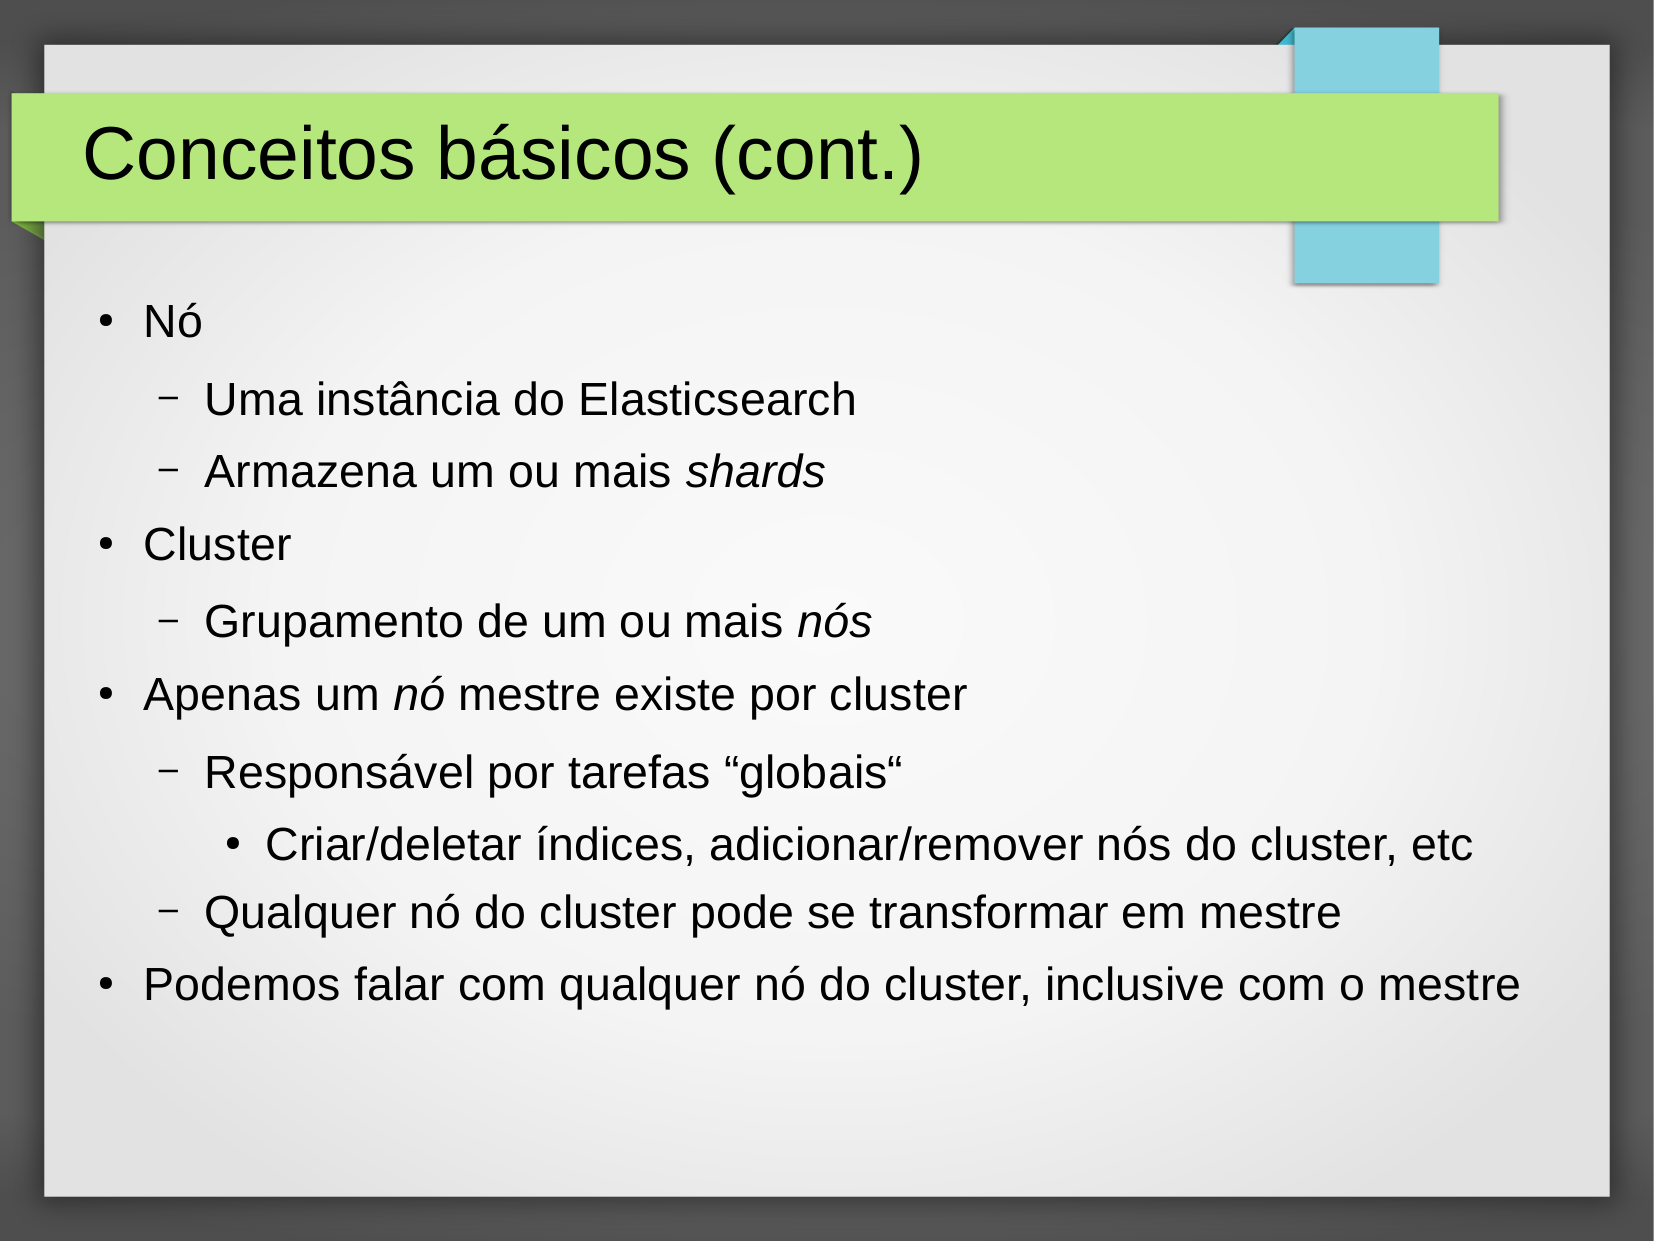

# Conceitos básicos (cont.)
Nó
Uma instância do Elasticsearch
Armazena um ou mais shards
Cluster
Grupamento de um ou mais nós
Apenas um nó mestre existe por cluster
Responsável por tarefas “globais“
Criar/deletar índices, adicionar/remover nós do cluster, etc
Qualquer nó do cluster pode se transformar em mestre
Podemos falar com qualquer nó do cluster, inclusive com o mestre